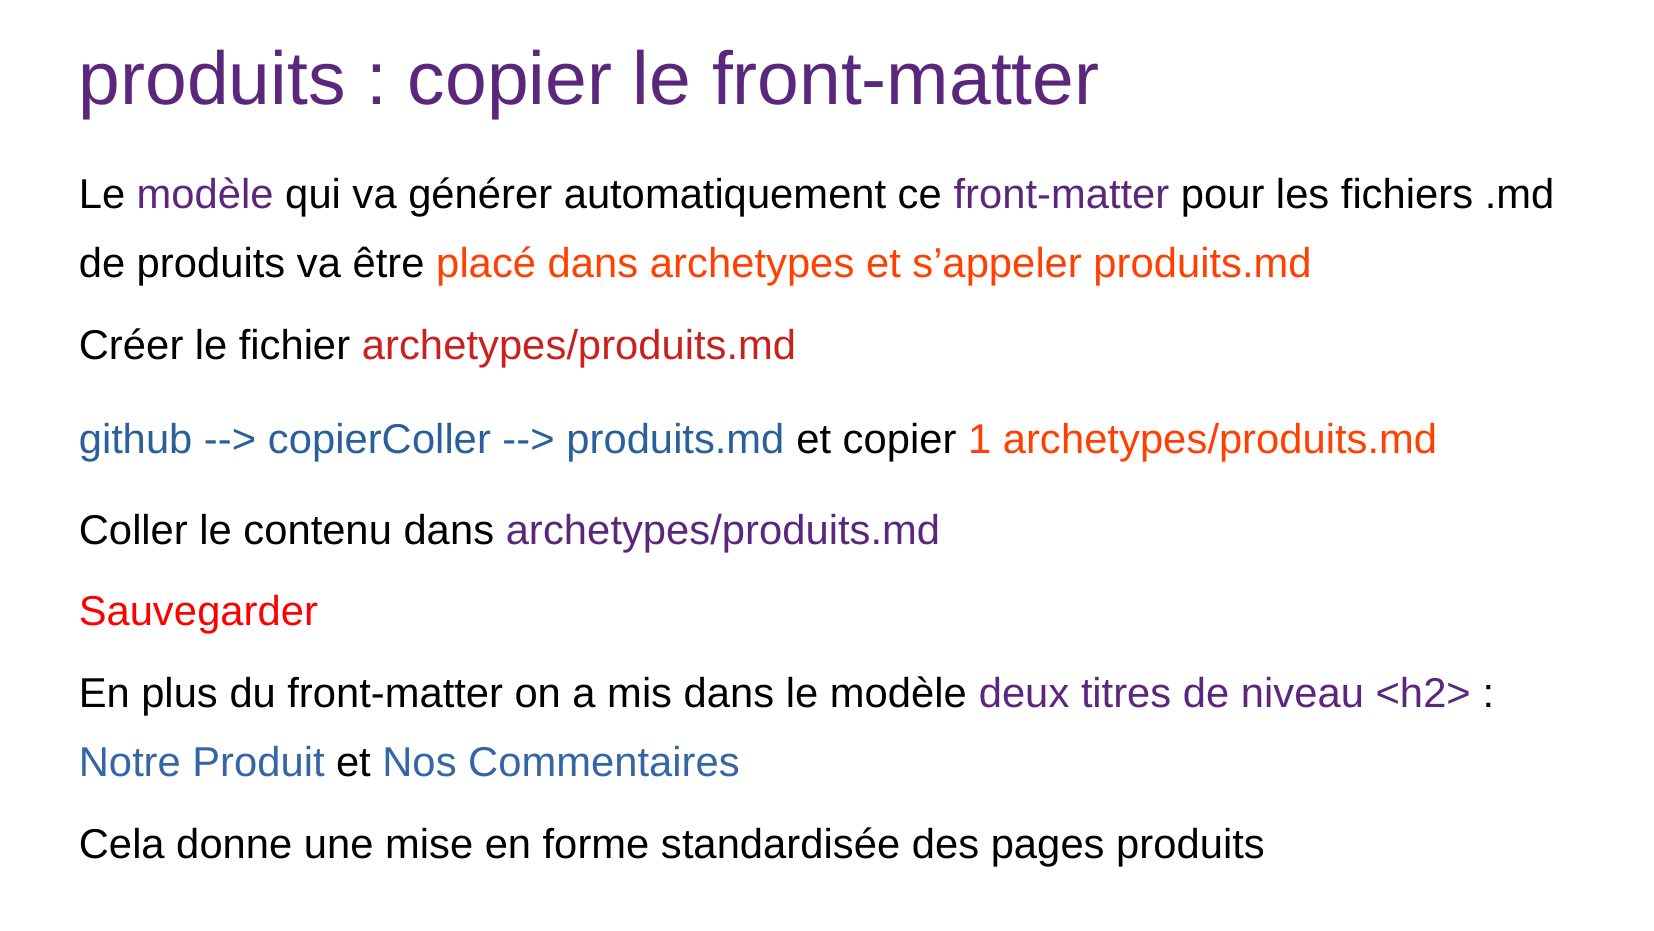

# produits : copier le front-matter
Le modèle qui va générer automatiquement ce front-matter pour les fichiers .md de produits va être placé dans archetypes et s’appeler produits.md
Créer le fichier archetypes/produits.md
github --> copierColler --> produits.md et copier 1 archetypes/produits.md
Coller le contenu dans archetypes/produits.md
Sauvegarder
En plus du front-matter on a mis dans le modèle deux titres de niveau <h2> : Notre Produit et Nos Commentaires
Cela donne une mise en forme standardisée des pages produits